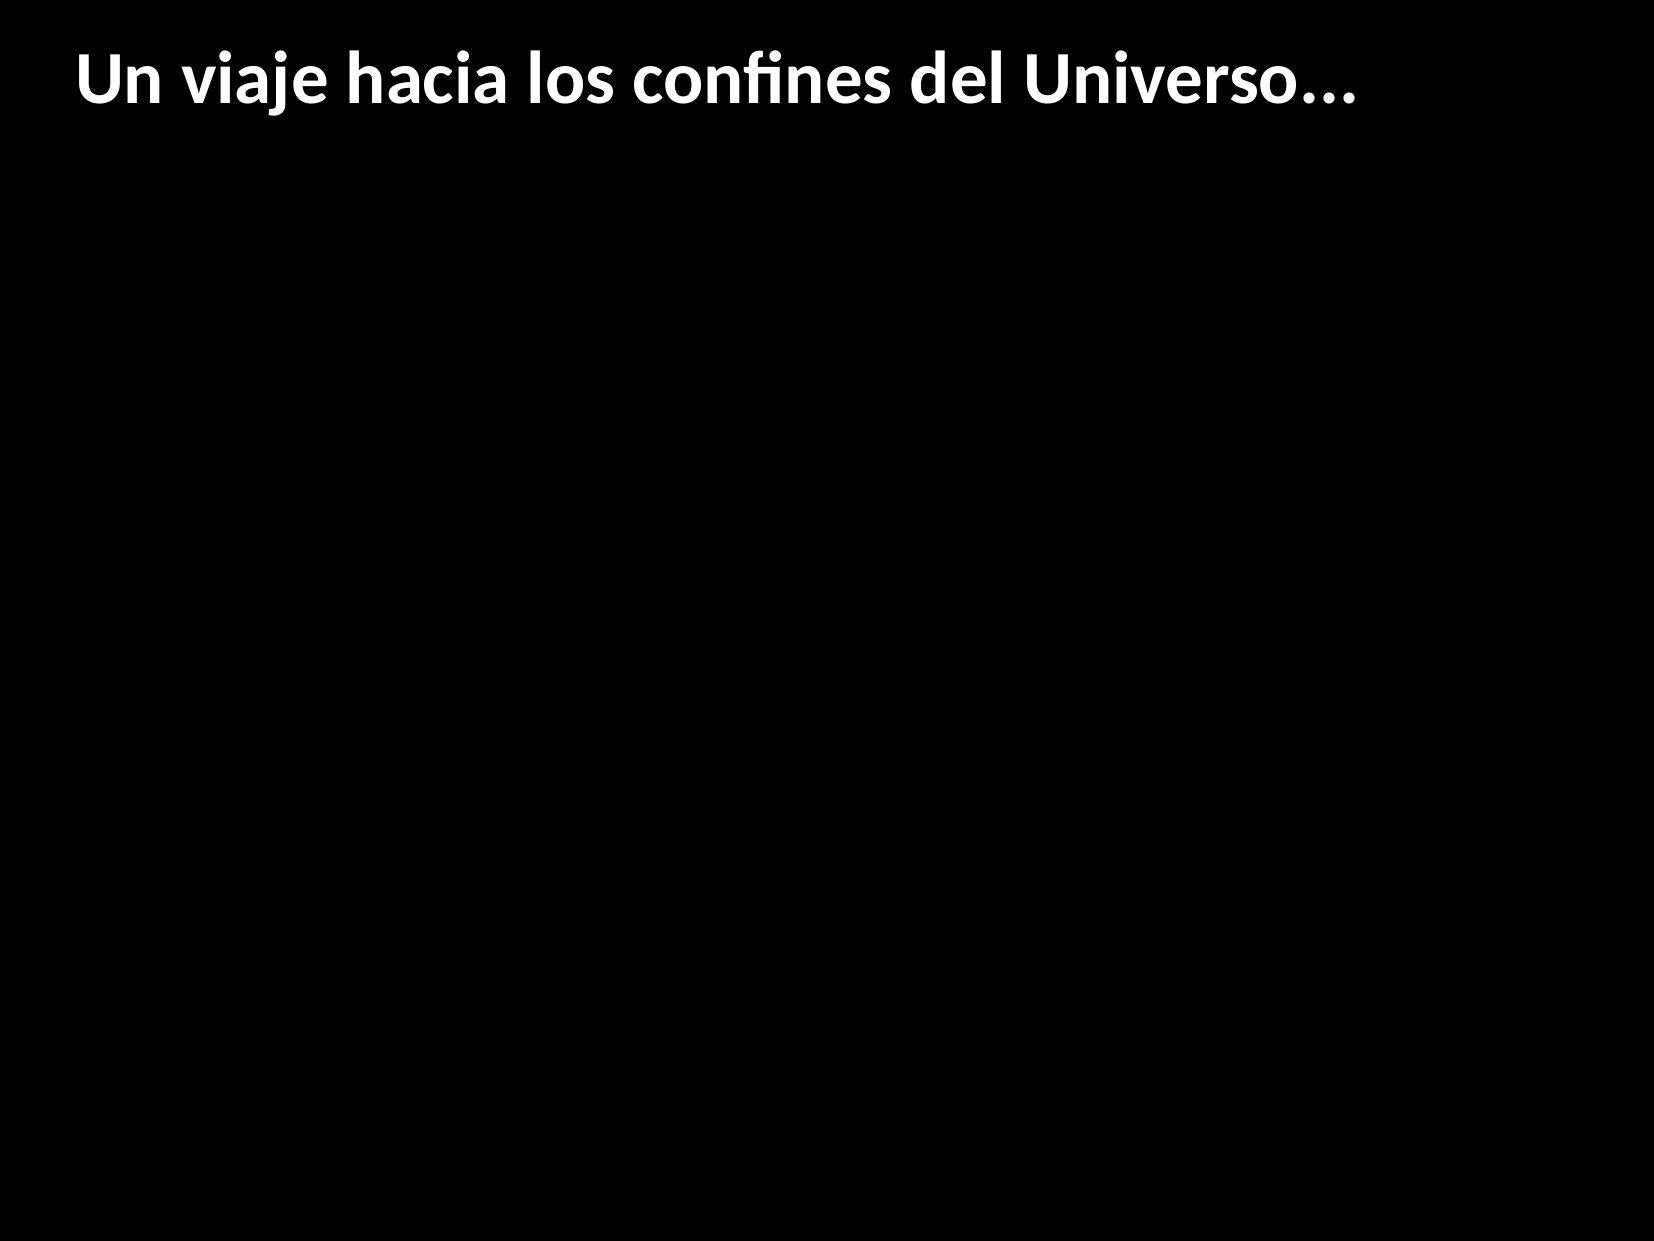

# Un viaje hacia los confines del Universo...
Astronomía (Asorey)
42